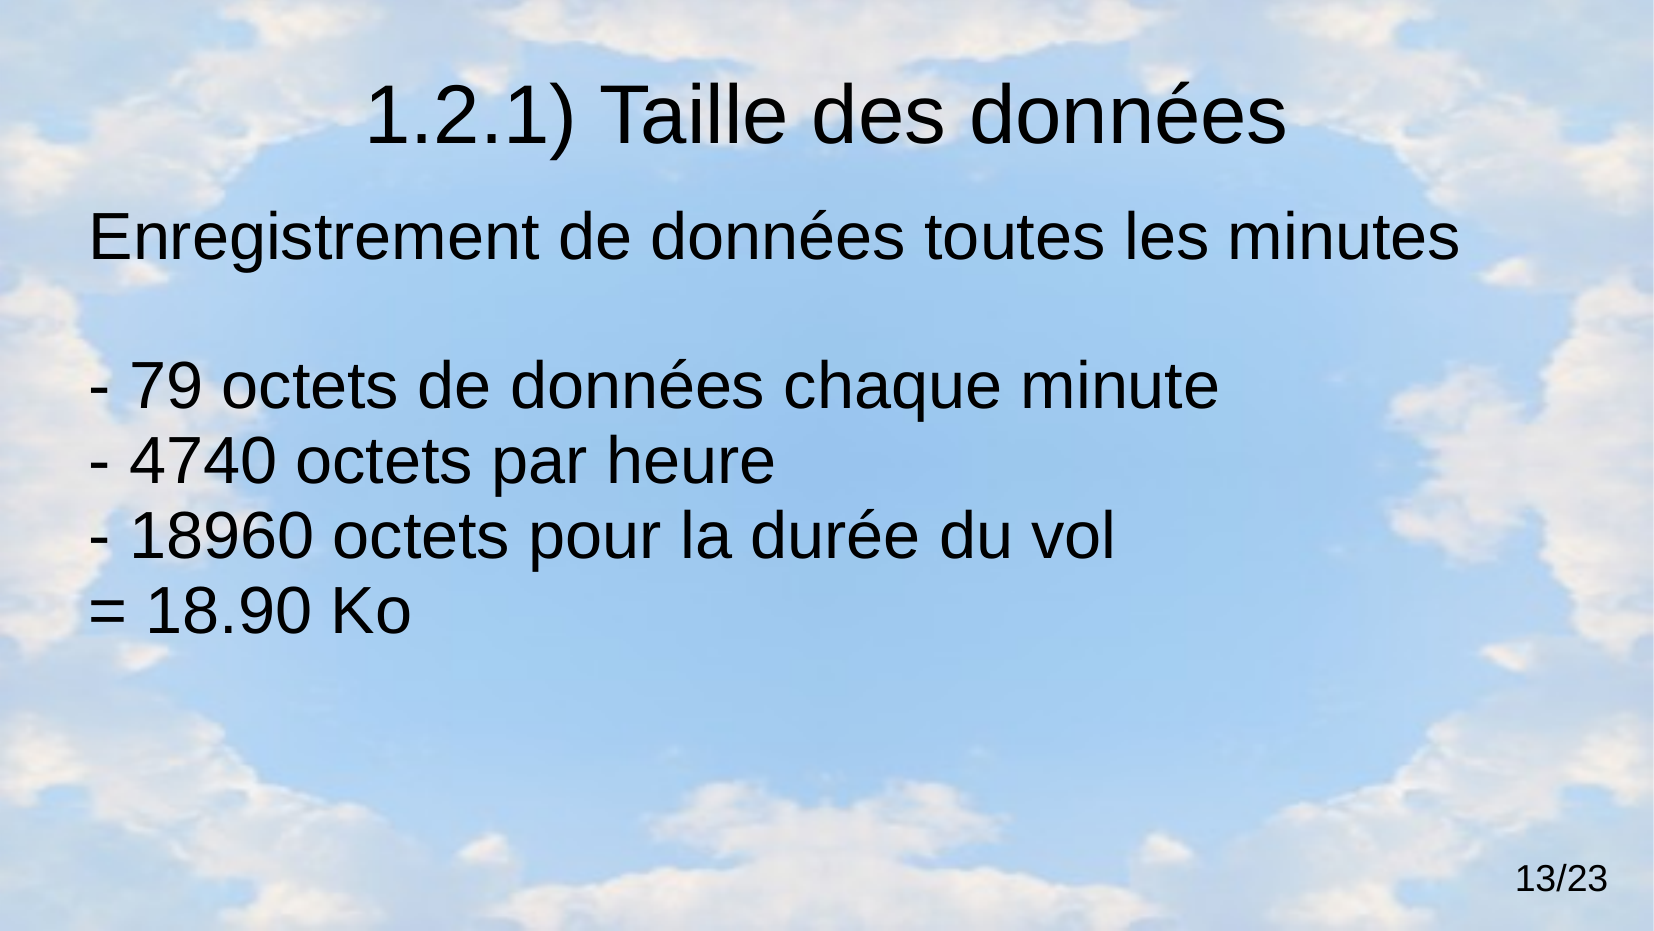

# 1.2.1) Taille des données
Enregistrement de données toutes les minutes
- 79 octets de données chaque minute
- 4740 octets par heure
- 18960 octets pour la durée du vol
= 18.90 Ko